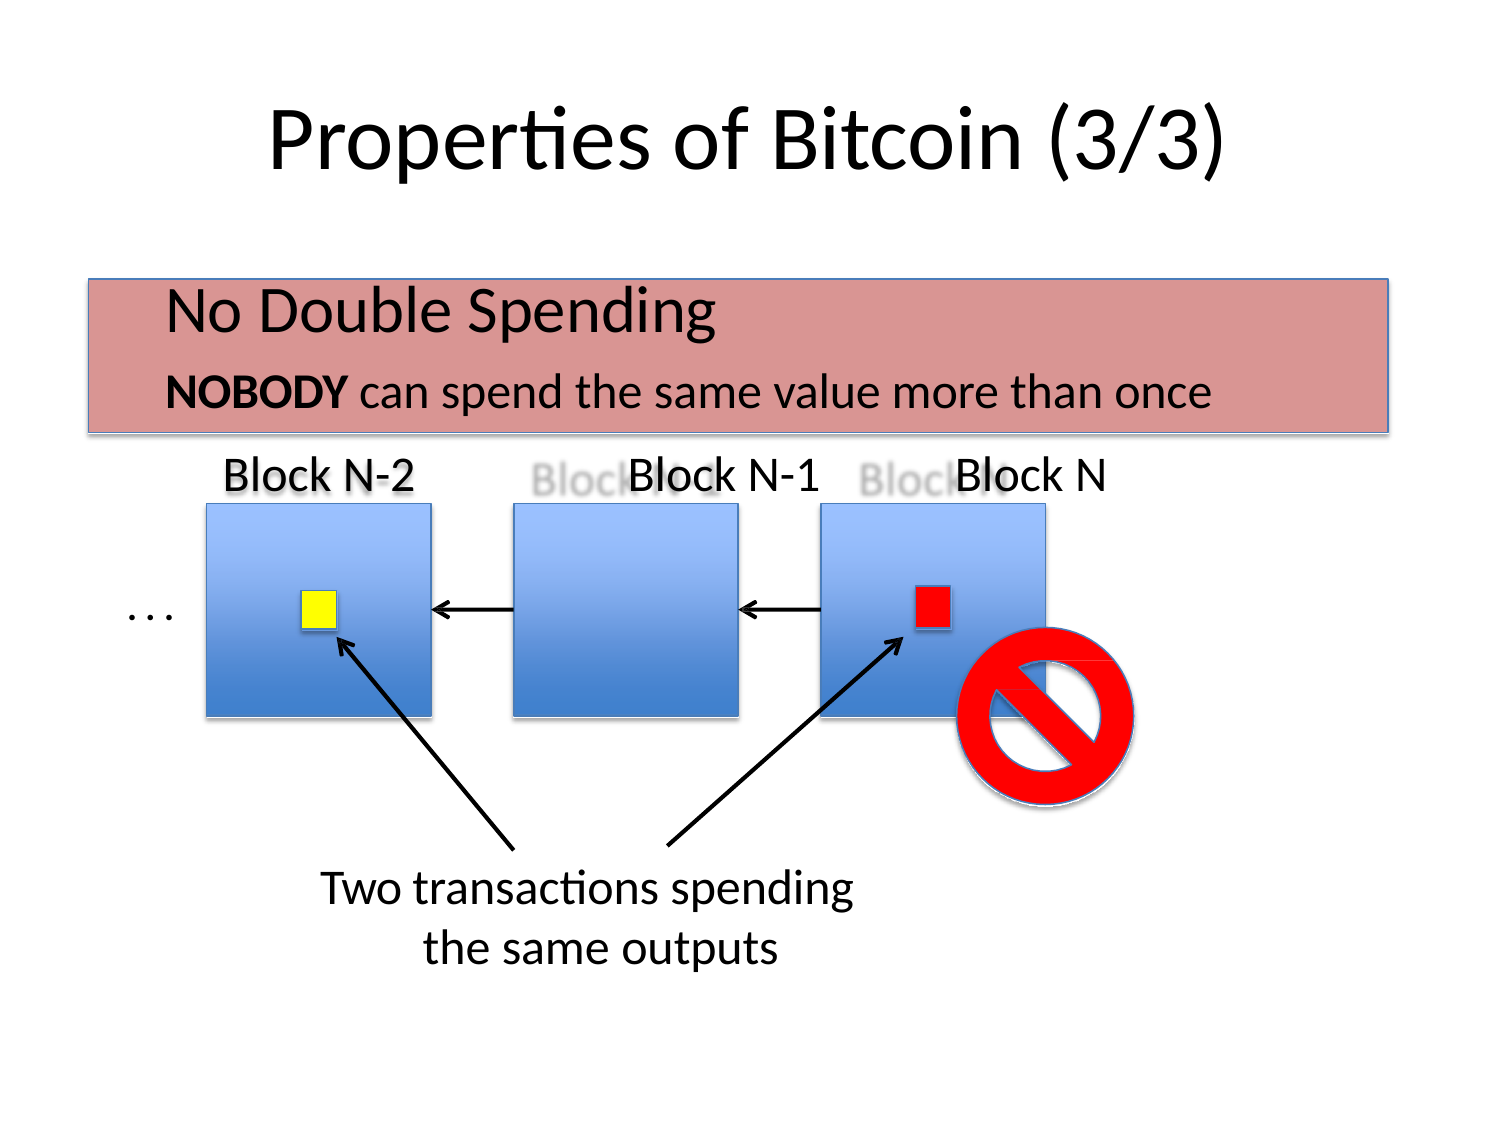

# Properties of Bitcoin (3/3)
No Double Spending
NOBODY can spend the same value more than once
Block N-2	Block N-1	Block N
. . .
Two transactions spending the same outputs